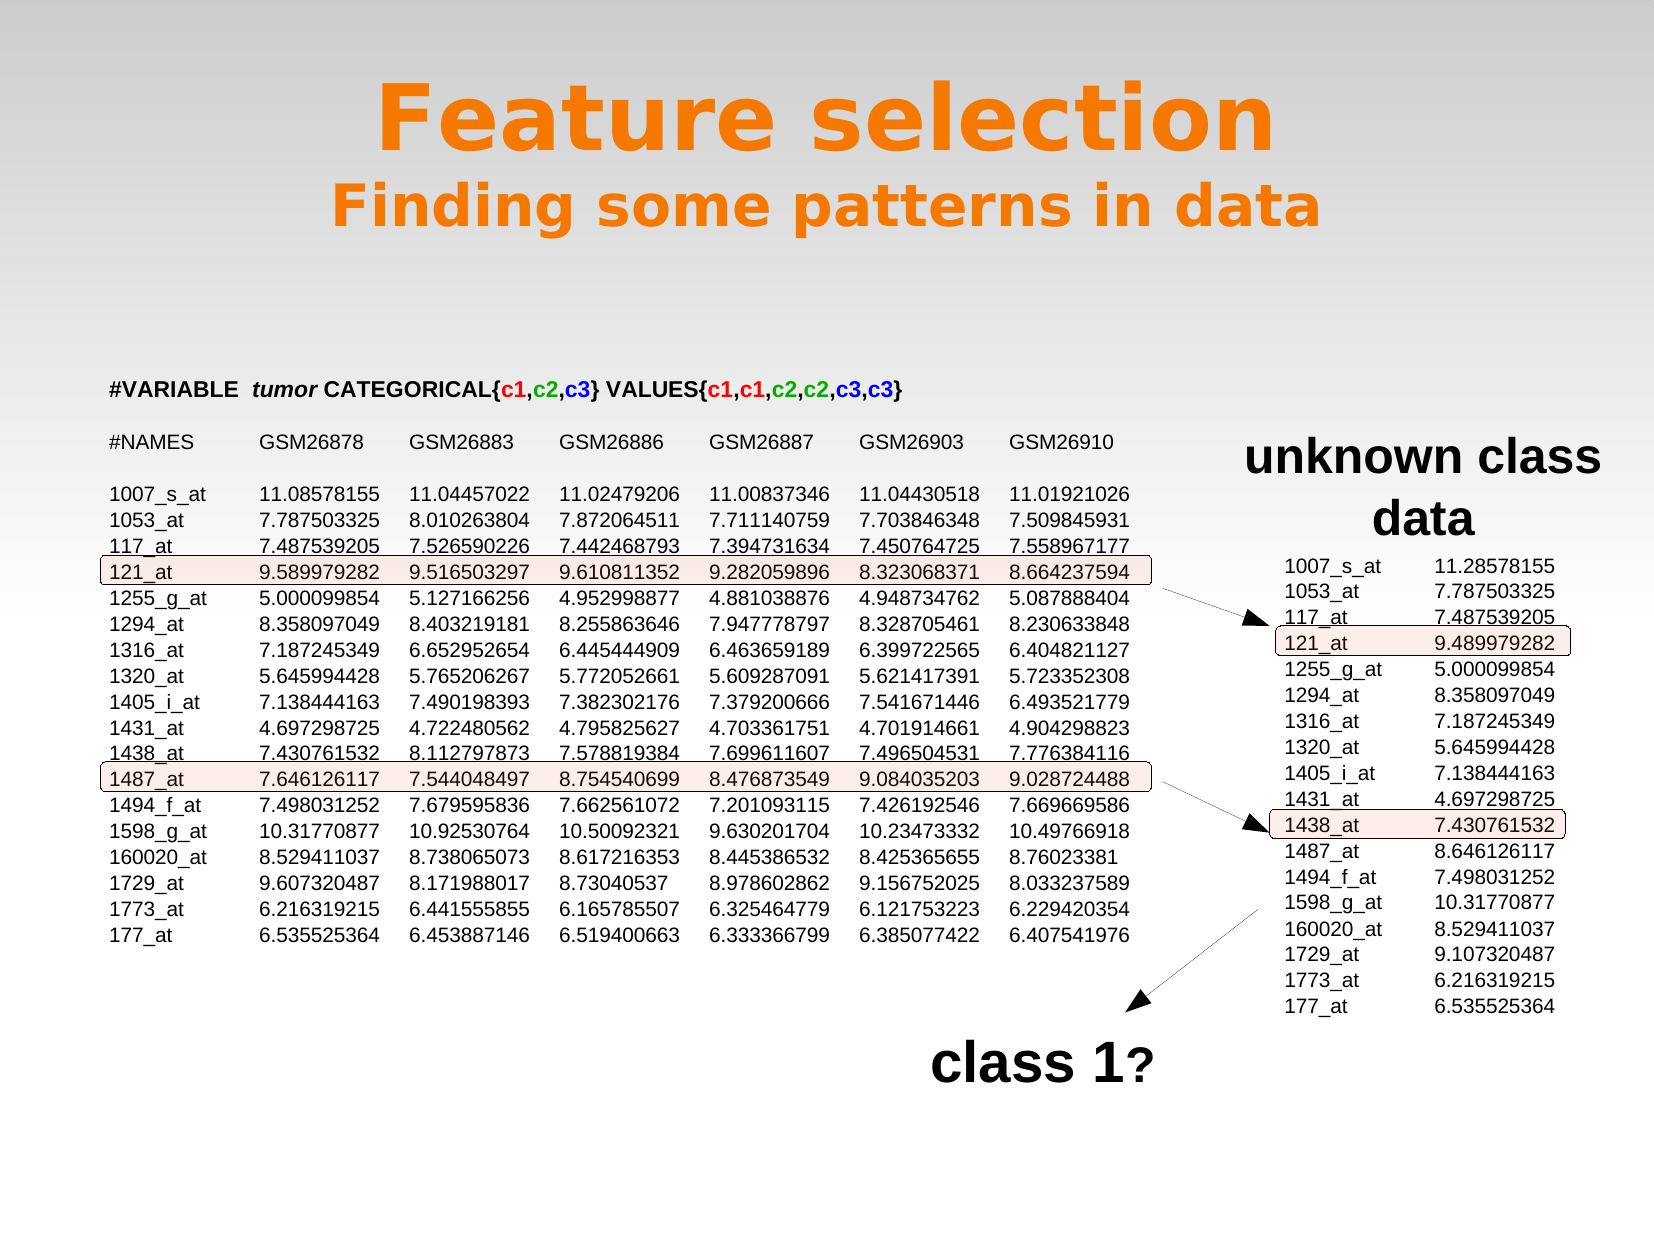

# Feature selection Finding some patterns in data
#VARIABLE tumor CATEGORICAL{c1,c2,c3} VALUES{c1,c1,c2,c2,c3,c3}
#NAMES	GSM26878	GSM26883	GSM26886	GSM26887	GSM26903	GSM26910
1007_s_at	11.08578155	11.04457022	11.02479206	11.00837346	11.04430518	11.01921026
1053_at	7.787503325	8.010263804	7.872064511	7.711140759	7.703846348	7.509845931
117_at	7.487539205	7.526590226	7.442468793	7.394731634	7.450764725	7.558967177
121_at	9.589979282	9.516503297	9.610811352	9.282059896	8.323068371	8.664237594
1255_g_at	5.000099854	5.127166256	4.952998877	4.881038876	4.948734762	5.087888404
1294_at	8.358097049	8.403219181	8.255863646	7.947778797	8.328705461	8.230633848
1316_at	7.187245349	6.652952654	6.445444909	6.463659189	6.399722565	6.404821127
1320_at	5.645994428	5.765206267	5.772052661	5.609287091	5.621417391	5.723352308
1405_i_at	7.138444163	7.490198393	7.382302176	7.379200666	7.541671446	6.493521779
1431_at	4.697298725	4.722480562	4.795825627	4.703361751	4.701914661	4.904298823
1438_at	7.430761532	8.112797873	7.578819384	7.699611607	7.496504531	7.776384116
1487_at	7.646126117	7.544048497	8.754540699	8.476873549	9.084035203	9.028724488
1494_f_at	7.498031252	7.679595836	7.662561072	7.201093115	7.426192546	7.669669586
1598_g_at	10.31770877	10.92530764	10.50092321	9.630201704	10.23473332	10.49766918
160020_at	8.529411037	8.738065073	8.617216353	8.445386532	8.425365655	8.76023381
1729_at	9.607320487	8.171988017	8.73040537	8.978602862	9.156752025	8.033237589
1773_at	6.216319215	6.441555855	6.165785507	6.325464779	6.121753223	6.229420354
177_at	6.535525364	6.453887146	6.519400663	6.333366799	6.385077422	6.407541976
unknown class data
1007_s_at	11.28578155
1053_at	7.787503325
117_at	7.487539205
121_at	9.489979282
1255_g_at	5.000099854
1294_at	8.358097049
1316_at	7.187245349
1320_at	5.645994428
1405_i_at	7.138444163
1431_at	4.697298725
1438_at	7.430761532
1487_at	8.646126117
1494_f_at	7.498031252
1598_g_at	10.31770877
160020_at	8.529411037
1729_at	9.107320487
1773_at	6.216319215
177_at	6.535525364
class 1?